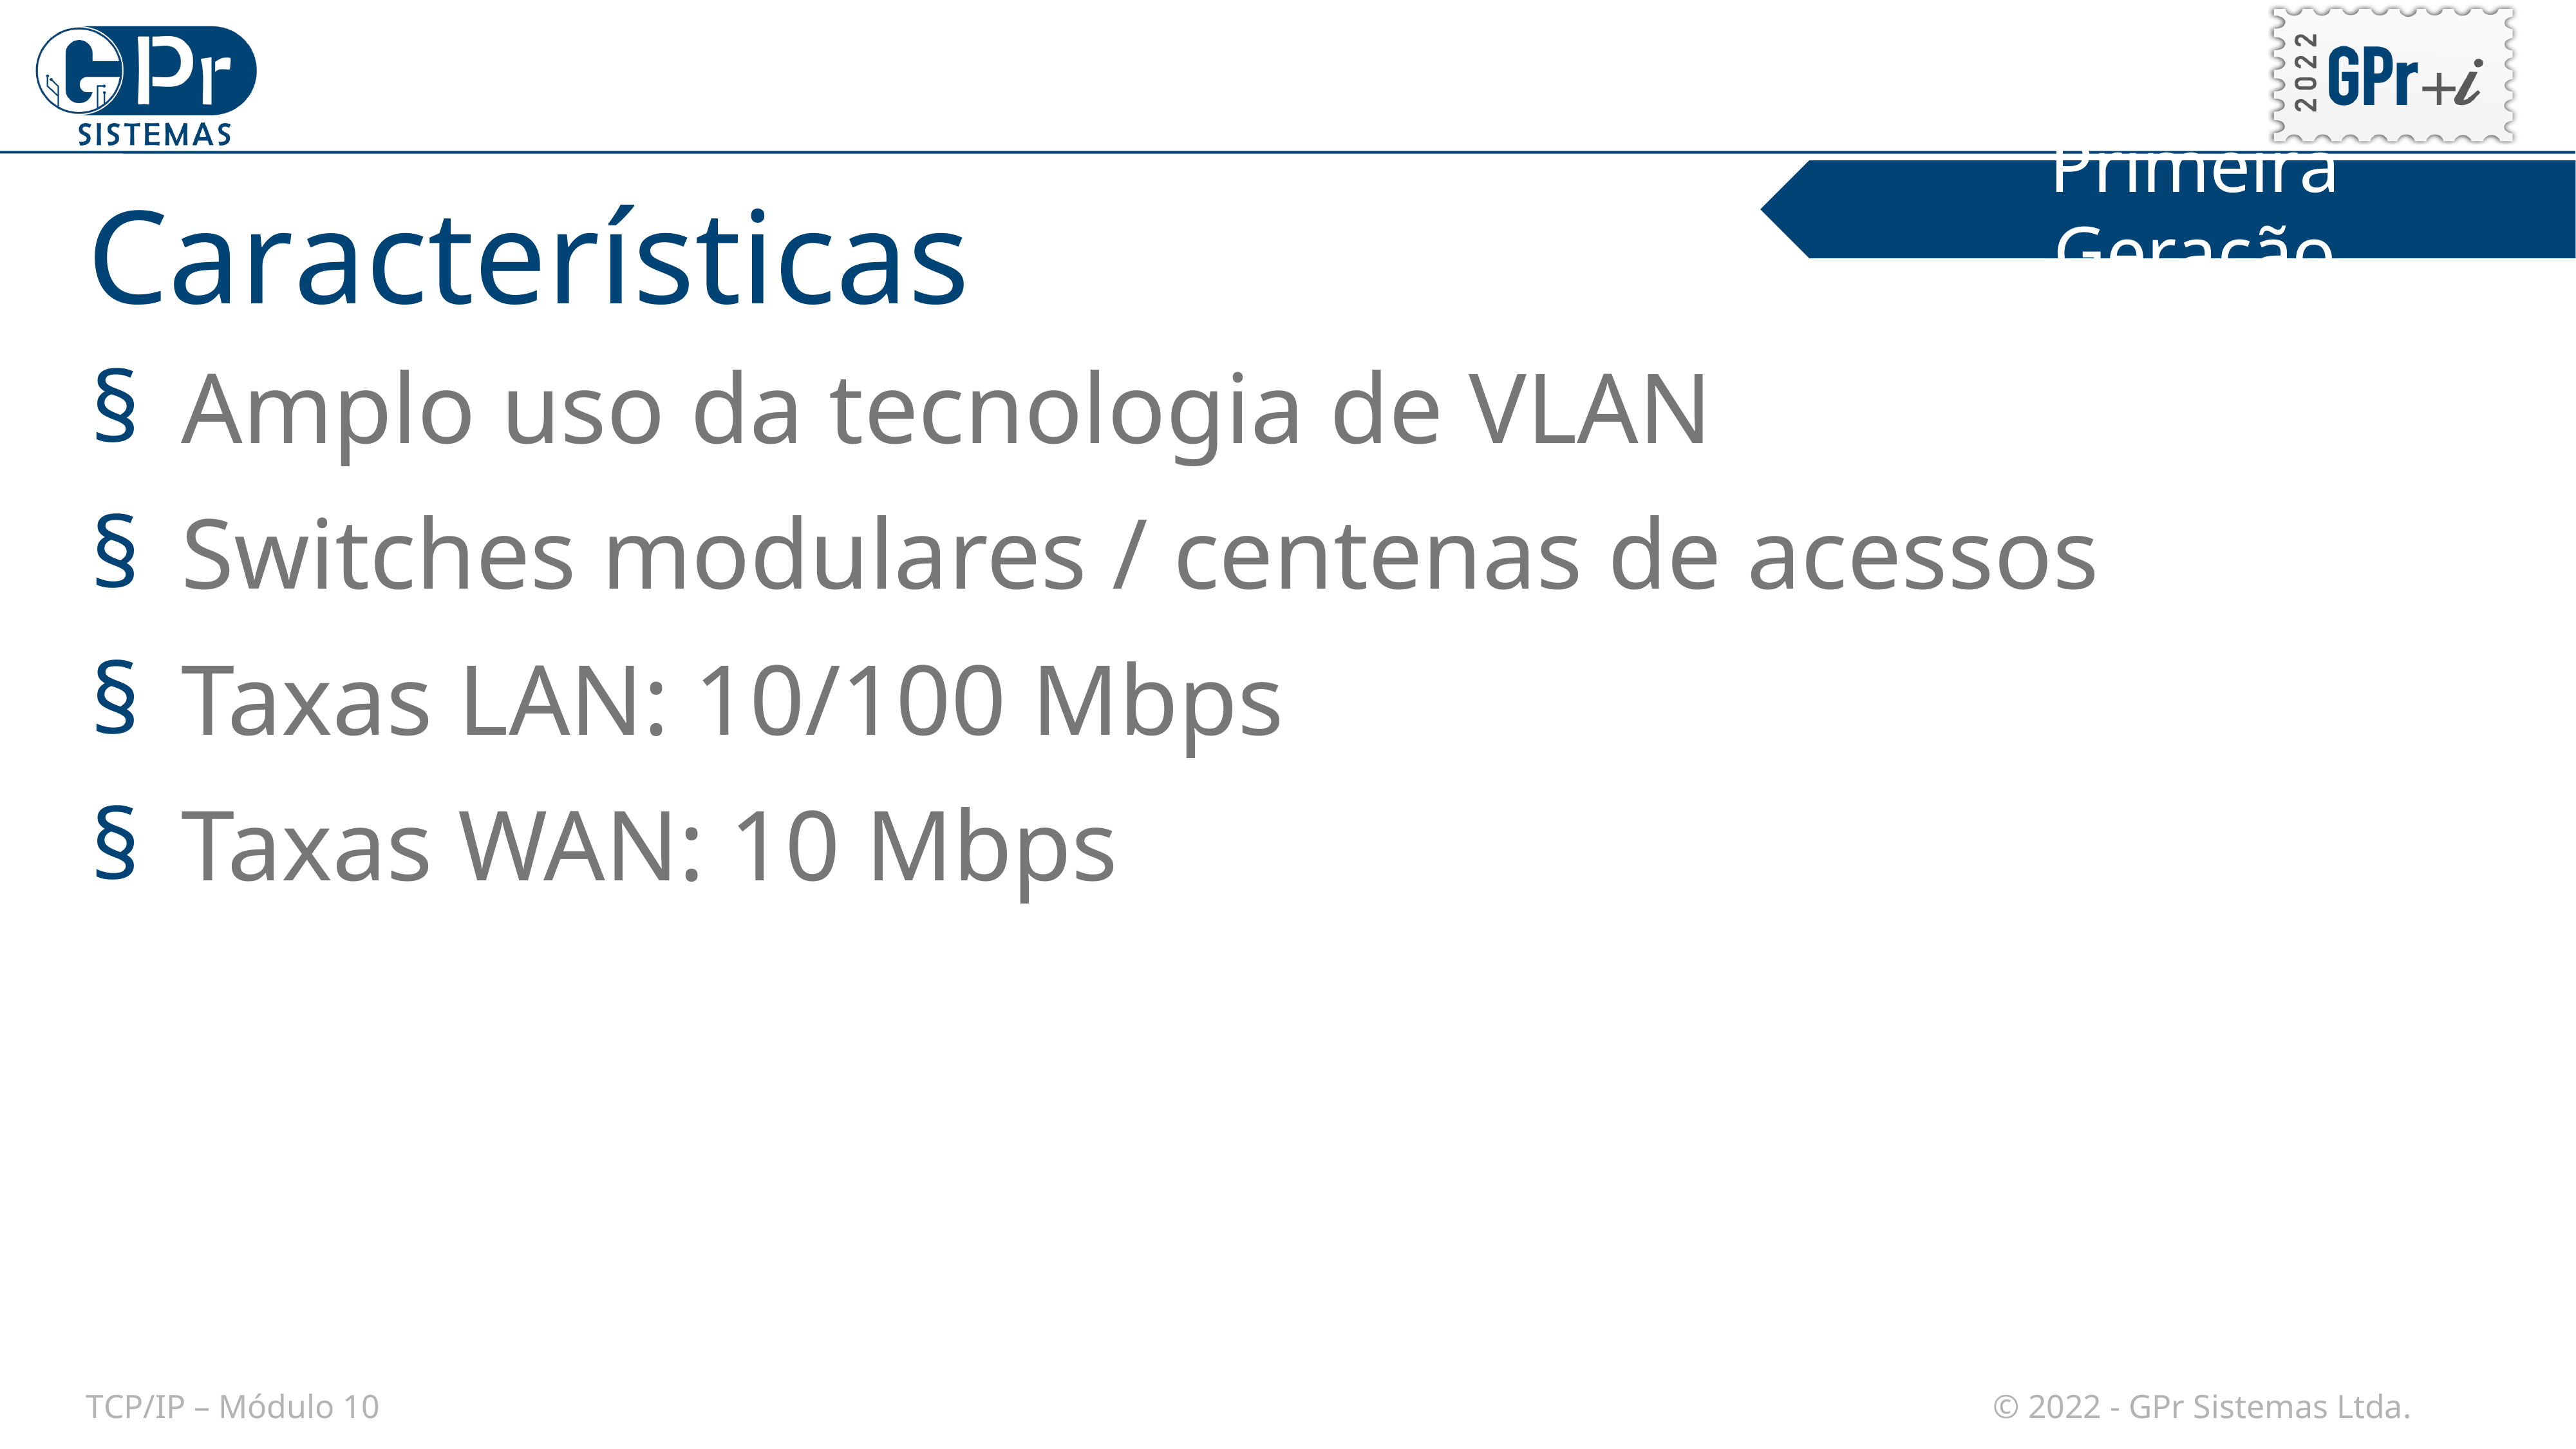

Primeira Geração
Características
# Amplo uso da tecnologia de VLAN
Switches modulares / centenas de acessos
Taxas LAN: 10/100 Mbps
Taxas WAN: 10 Mbps